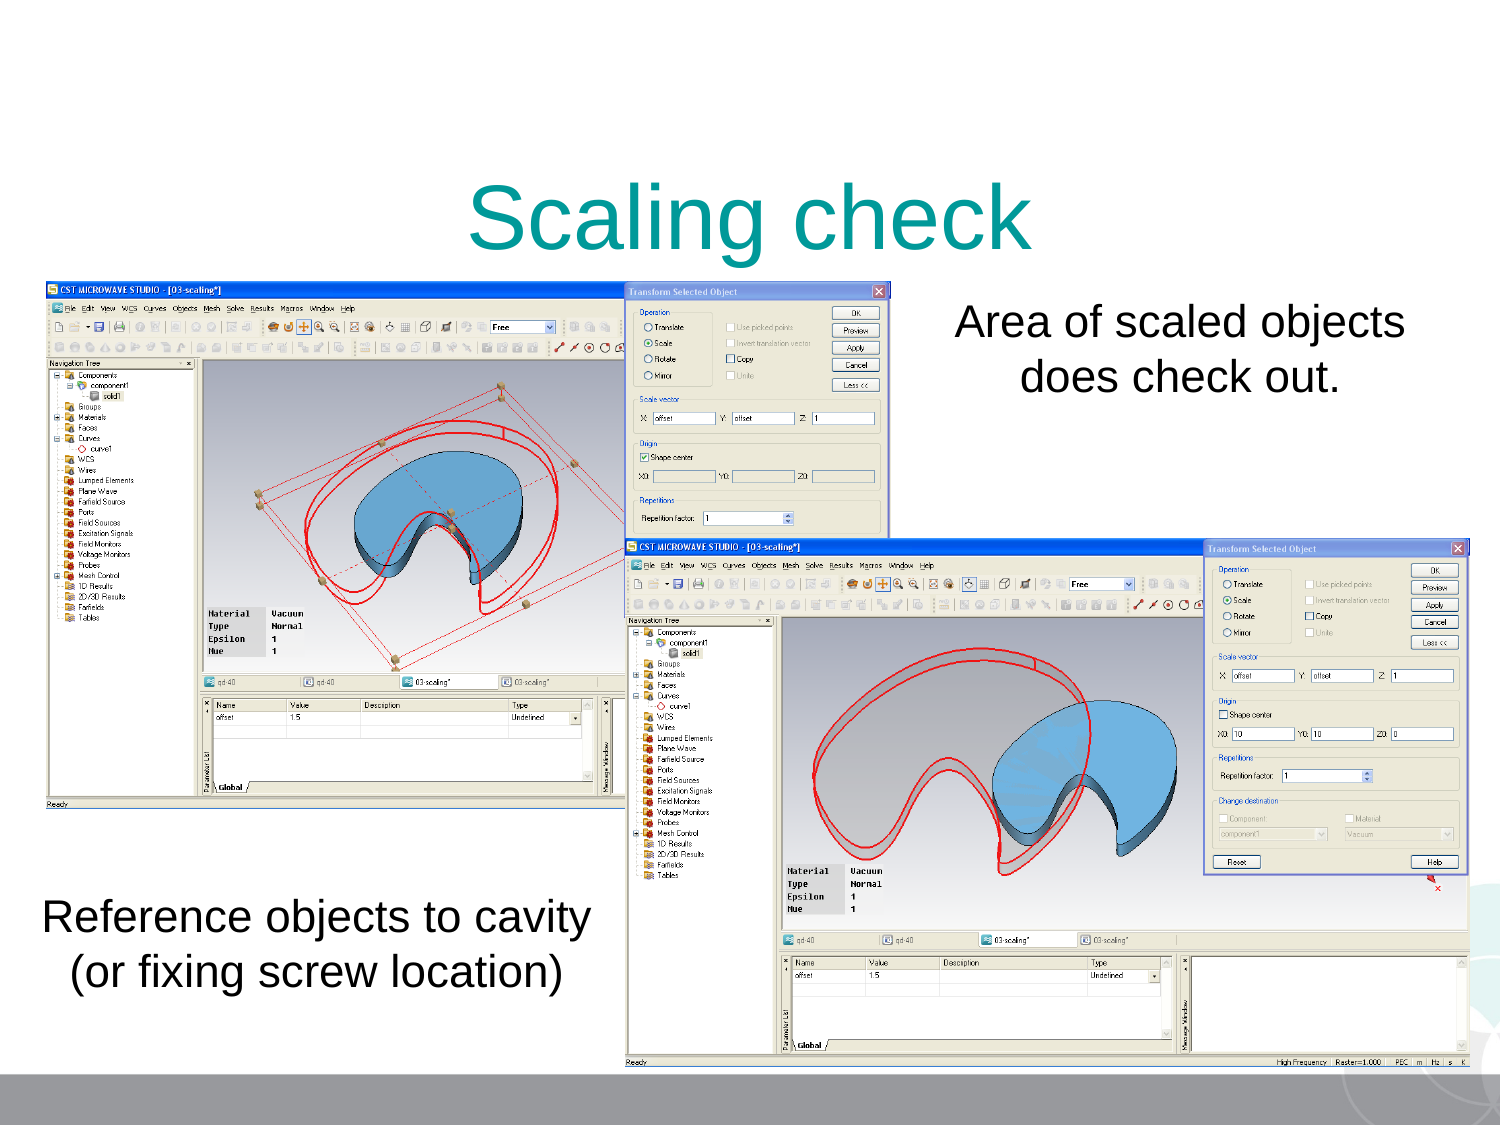

# Scaling check
Area of scaled objects
does check out.
Reference objects to cavity
(or fixing screw location)